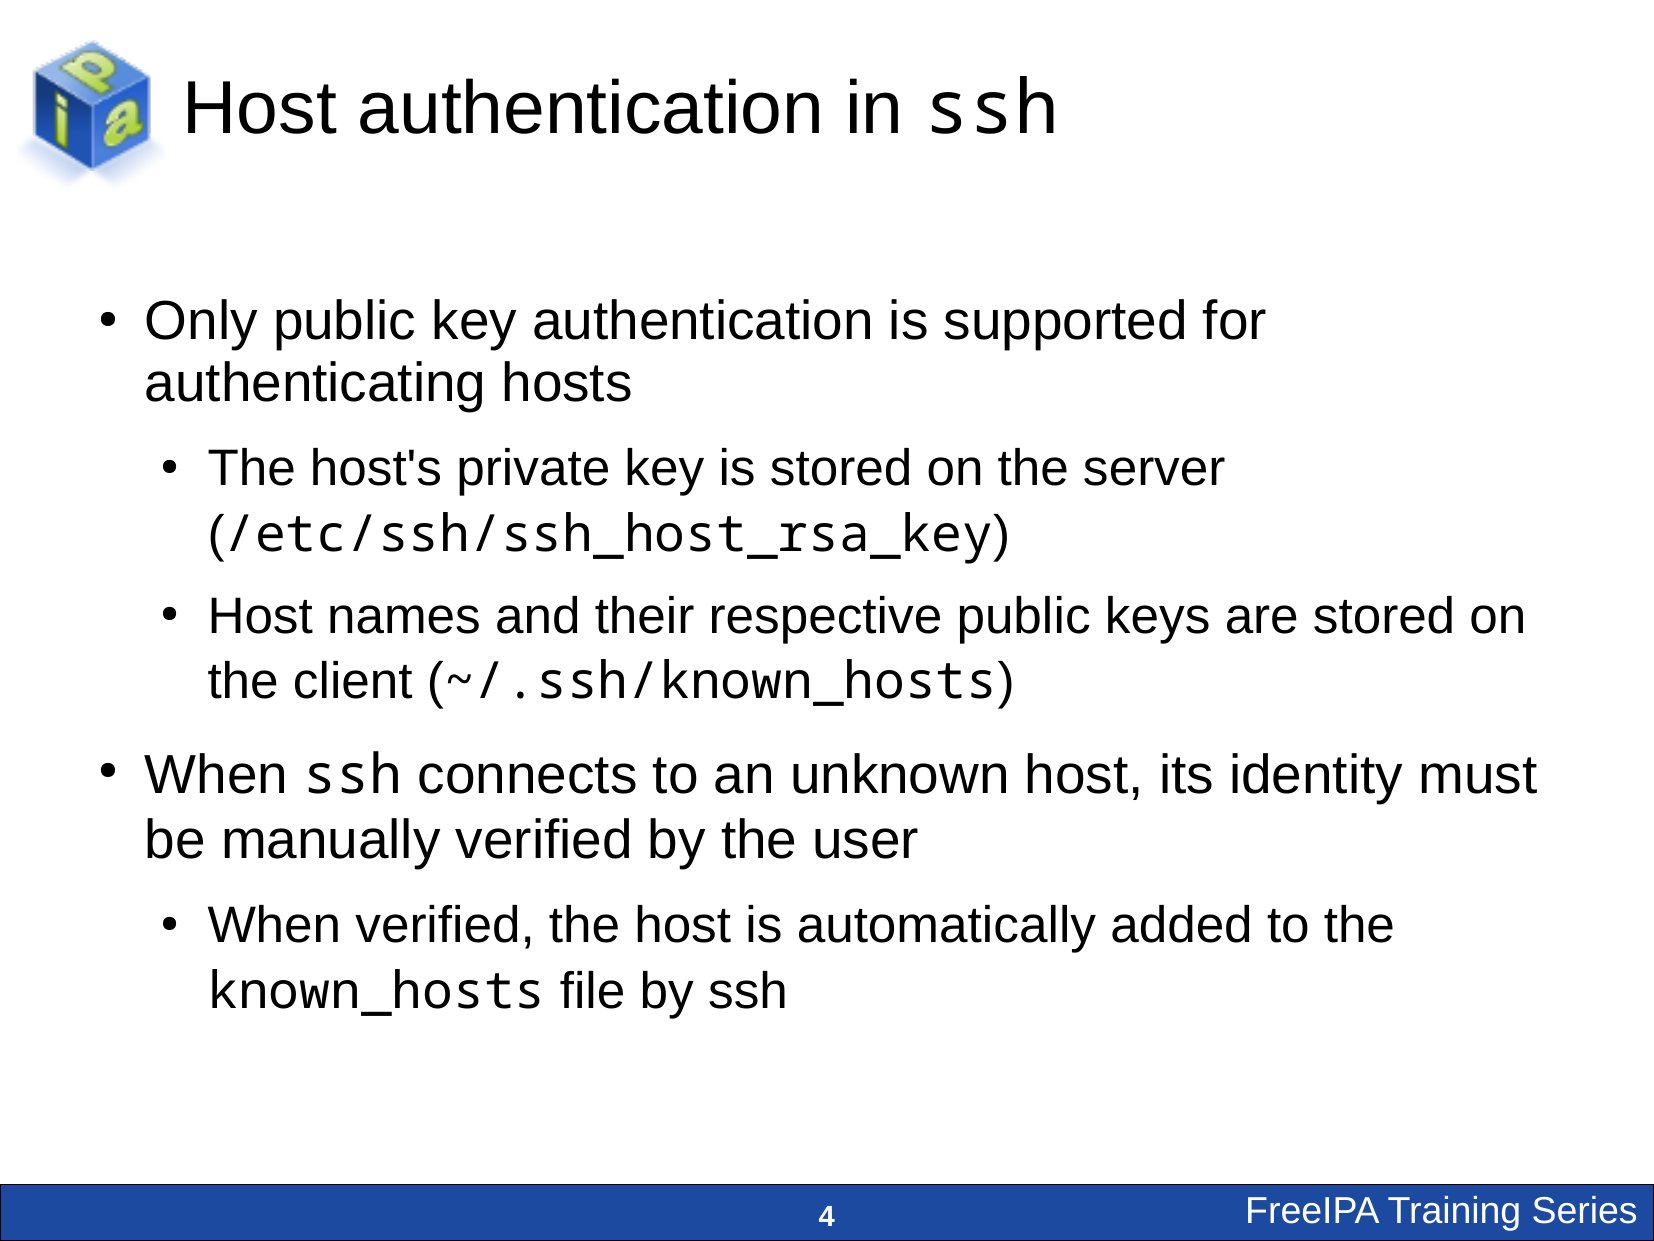

# Host authentication in ssh
Only public key authentication is supported for authenticating hosts
The host's private key is stored on the server (/etc/ssh/ssh_host_rsa_key)
Host names and their respective public keys are stored on the client (~/.ssh/known_hosts)
When ssh connects to an unknown host, its identity must be manually verified by the user
When verified, the host is automatically added to the known_hosts file by ssh
4